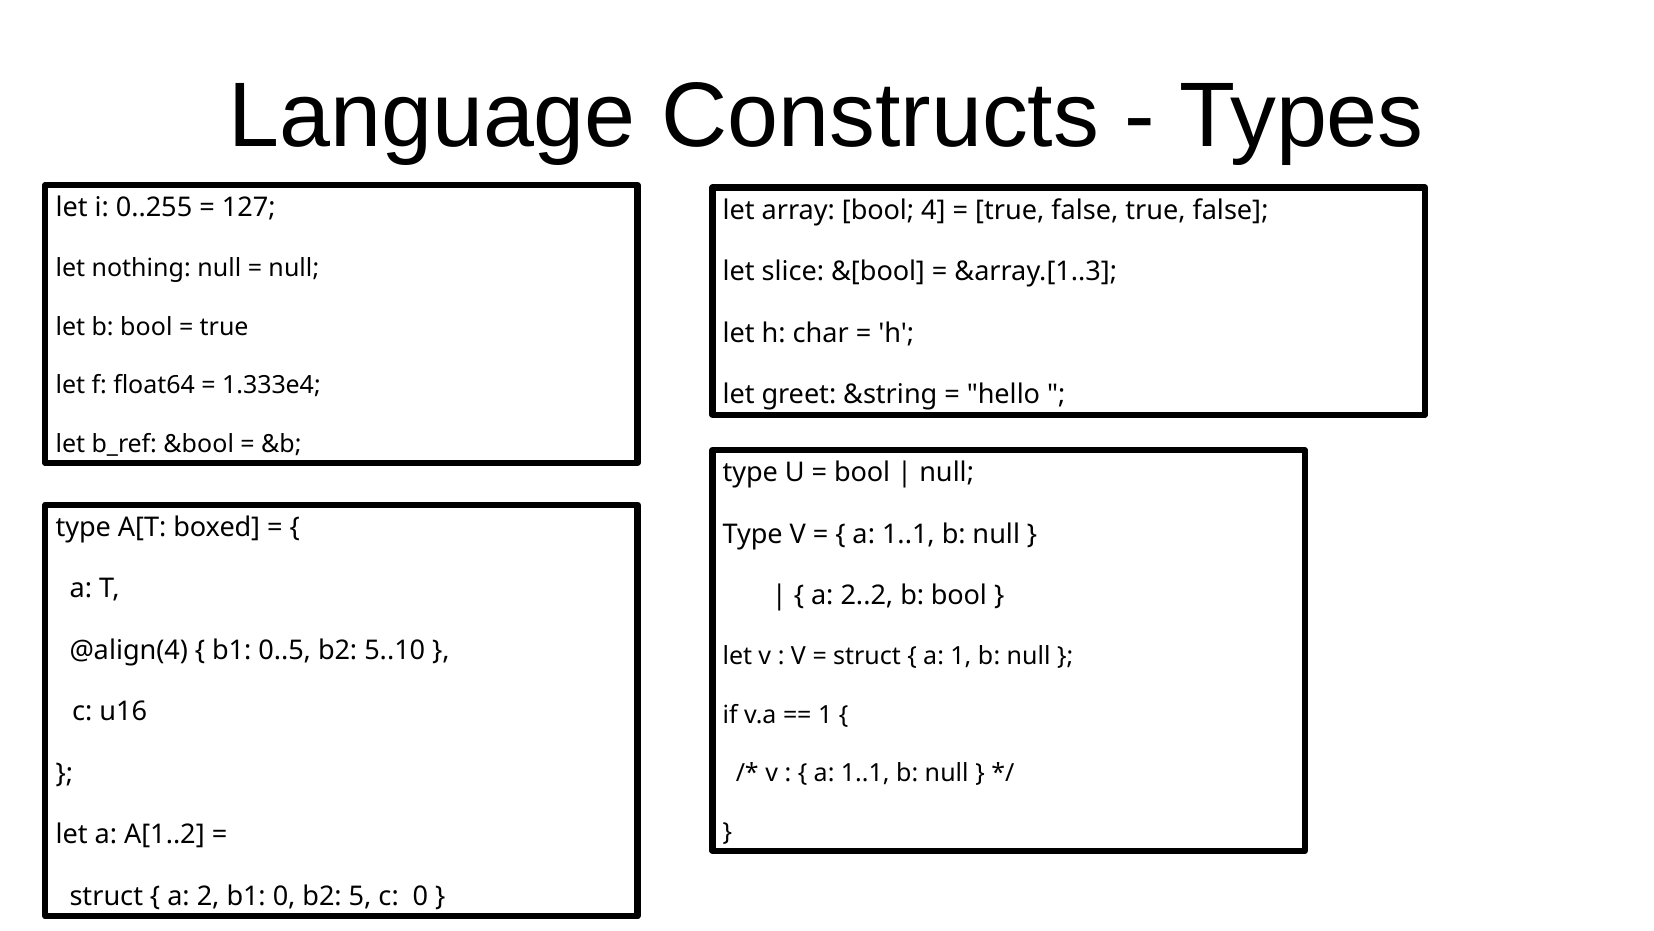

# Language Constructs - Types
let i: 0..255 = 127;
let nothing: null = null;
let b: bool = true
let f: float64 = 1.333e4;
let b_ref: &bool = &b;
let array: [bool; 4] = [true, false, true, false];
let slice: &[bool] = &array.[1..3];
let h: char = 'h';
let greet: &string = "hello ";
type U = bool | null;
Type V = { a: 1..1, b: null }
 | { a: 2..2, b: bool }
let v : V = struct { a: 1, b: null };
if v.a == 1 {
 /* v : { a: 1..1, b: null } */
}
type A[T: boxed] = {
 a: T,
 @align(4) { b1: 0..5, b2: 5..10 },
 c: u16
};
let a: A[1..2] =
 struct { a: 2, b1: 0, b2: 5, c: 0 }